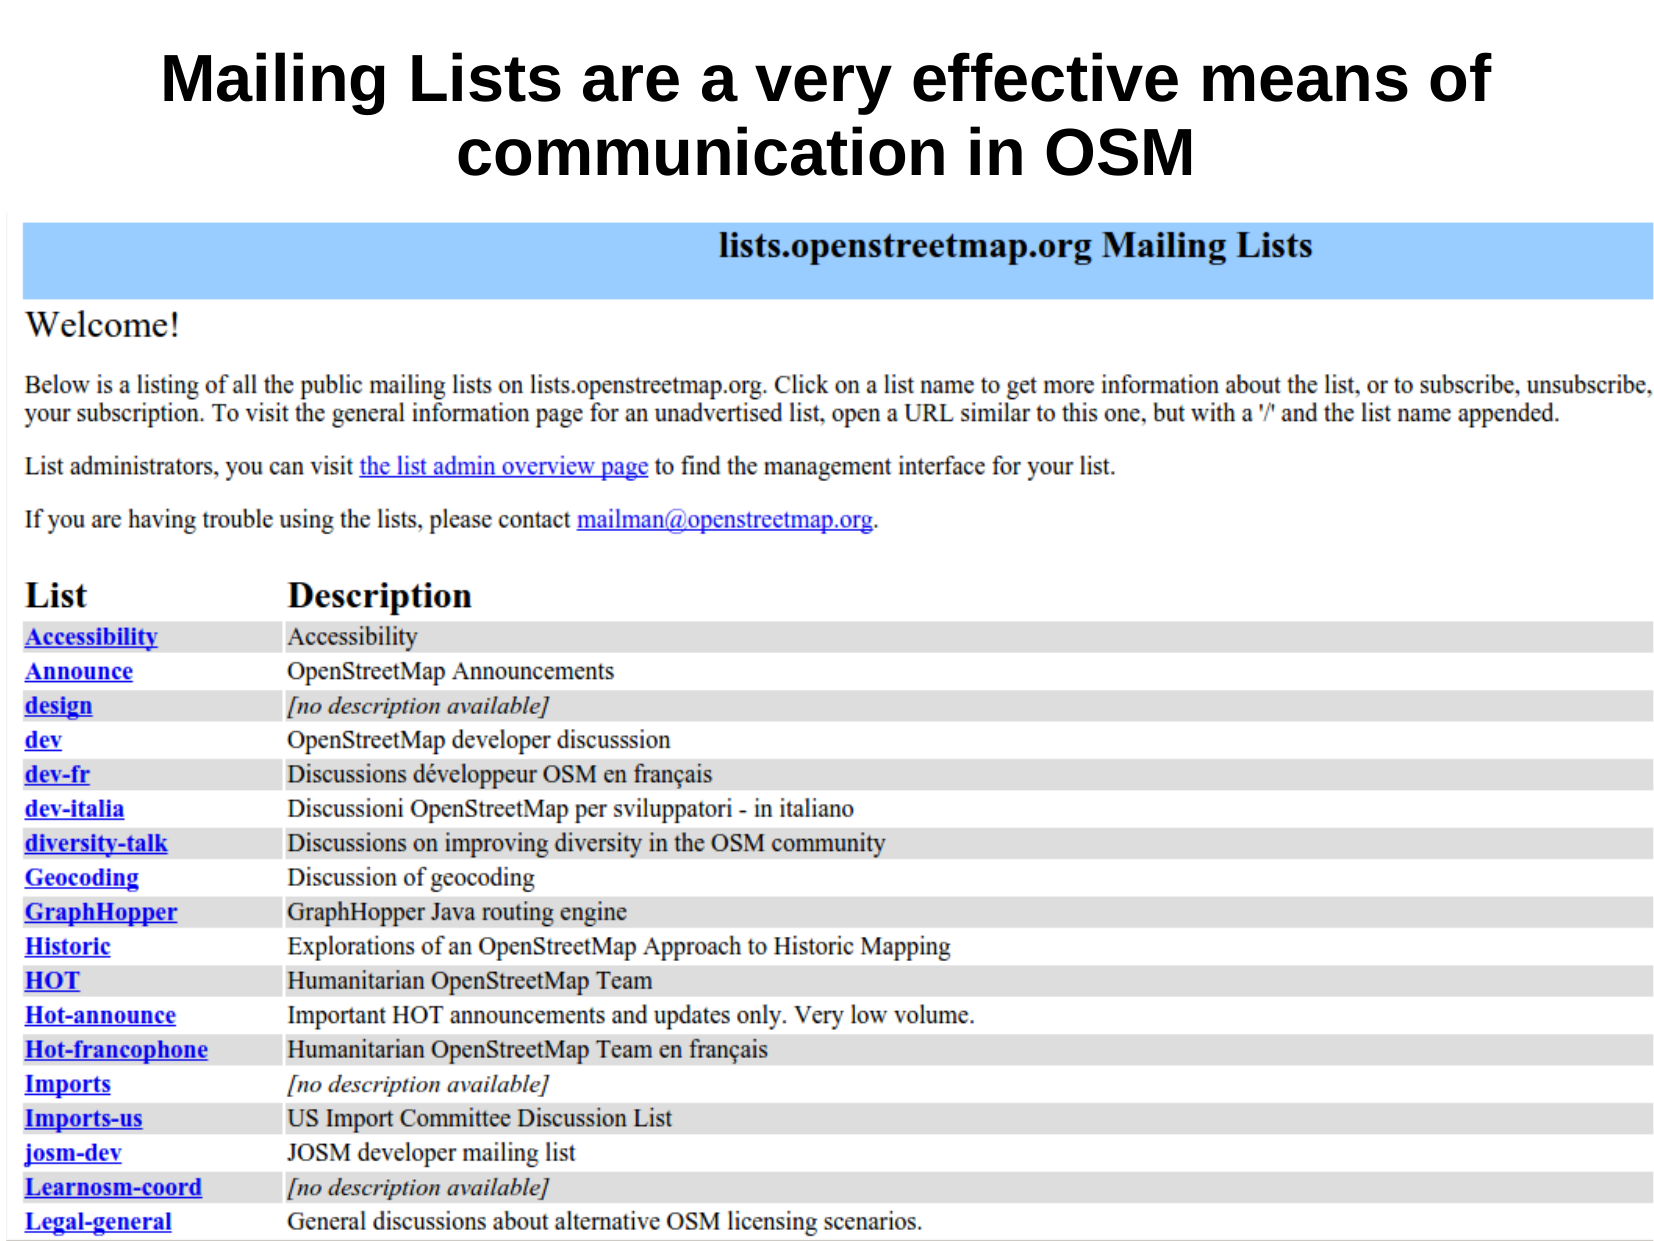

# Mailing Lists are a very effective means of communication in OSM